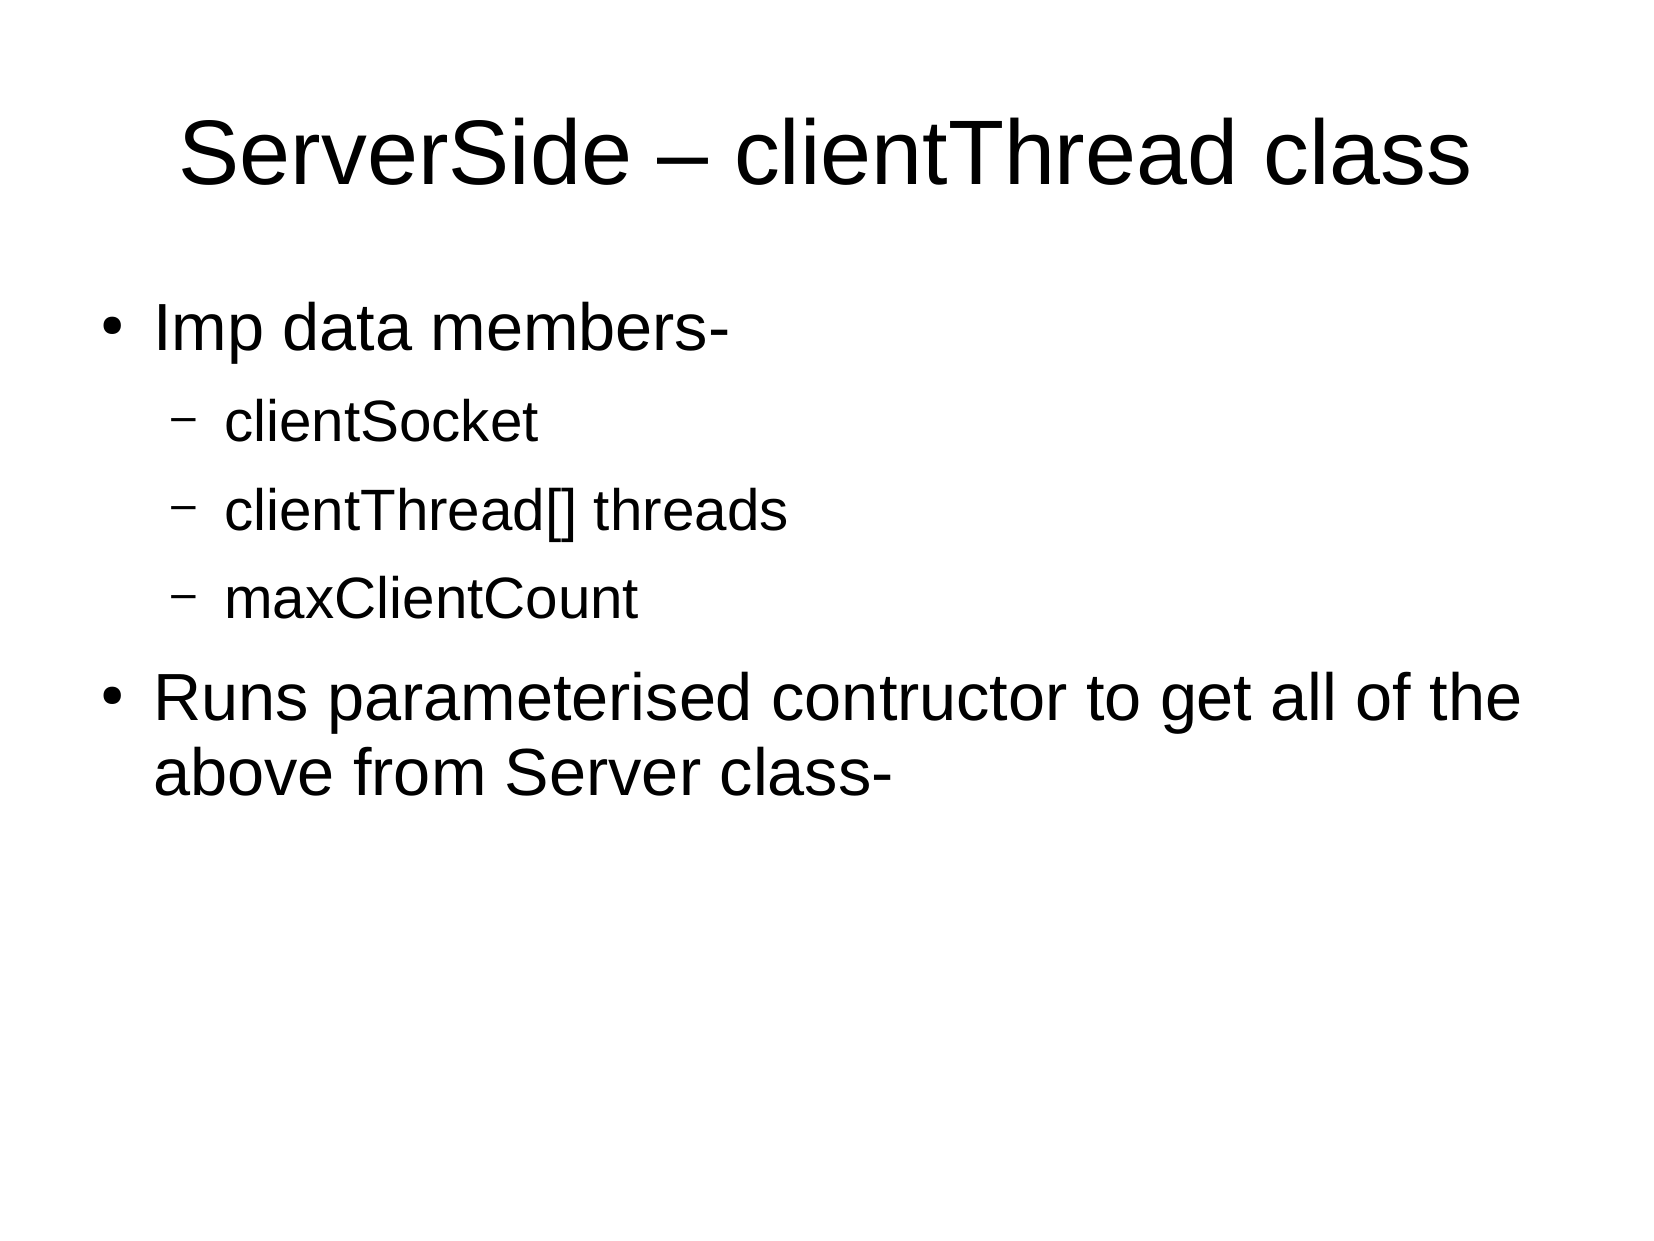

# ServerSide – clientThread class
Imp data members-
clientSocket
clientThread[] threads
maxClientCount
Runs parameterised contructor to get all of the above from Server class-